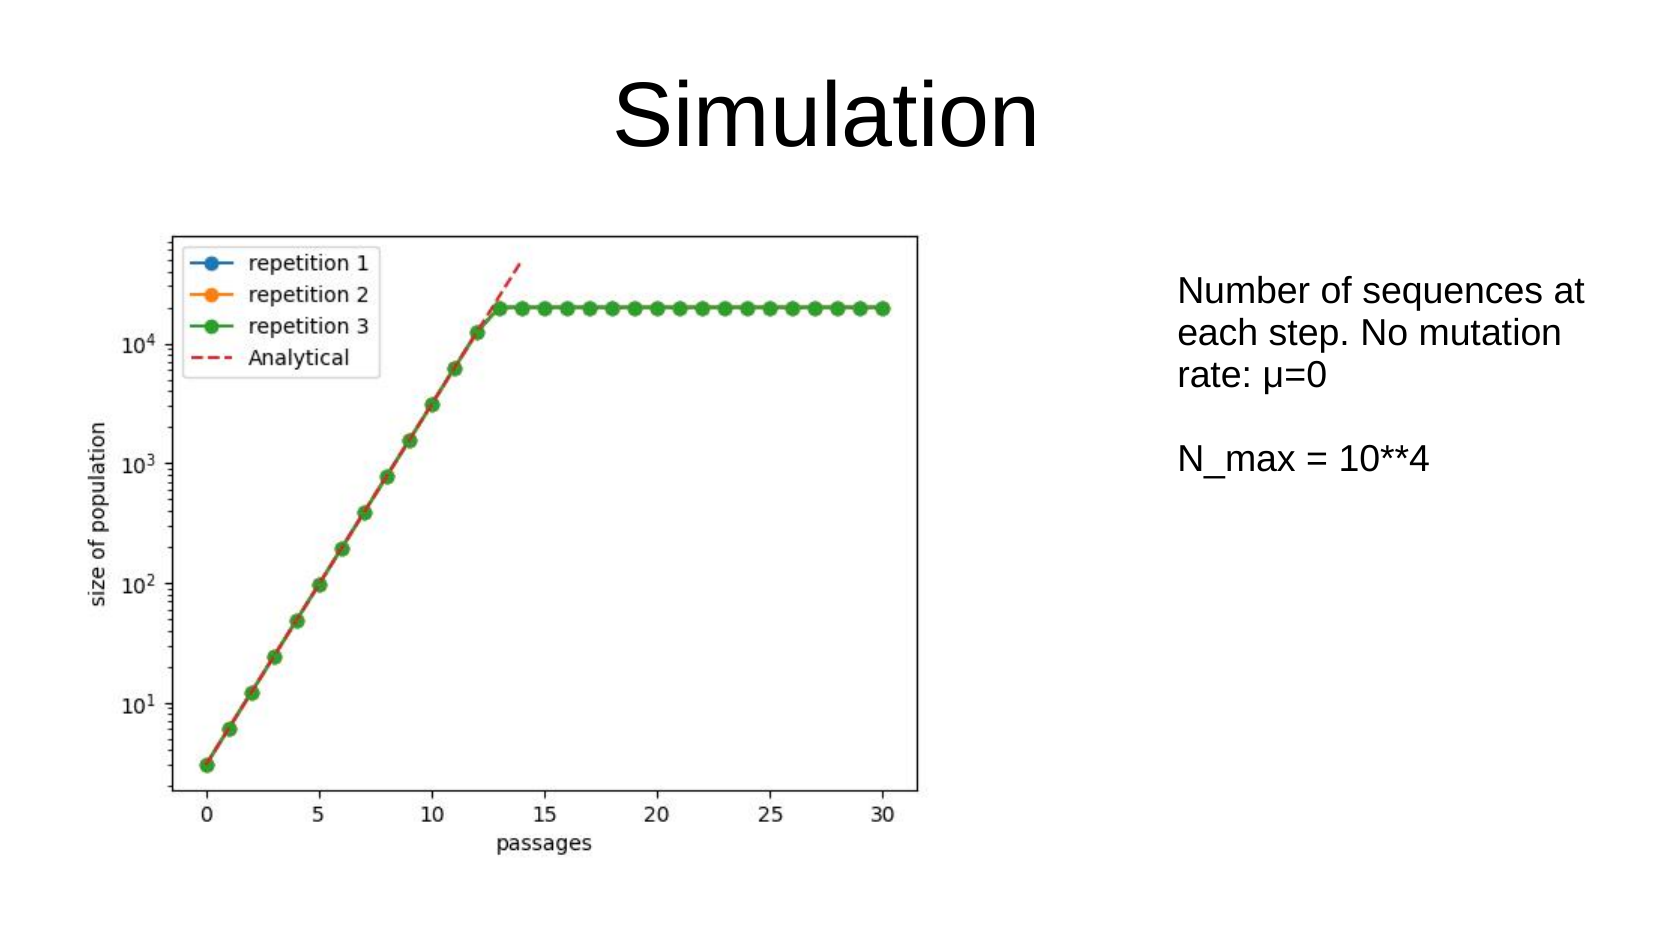

# Simulation
Number of sequences at each step. No mutation rate: μ=0
N_max = 10**4